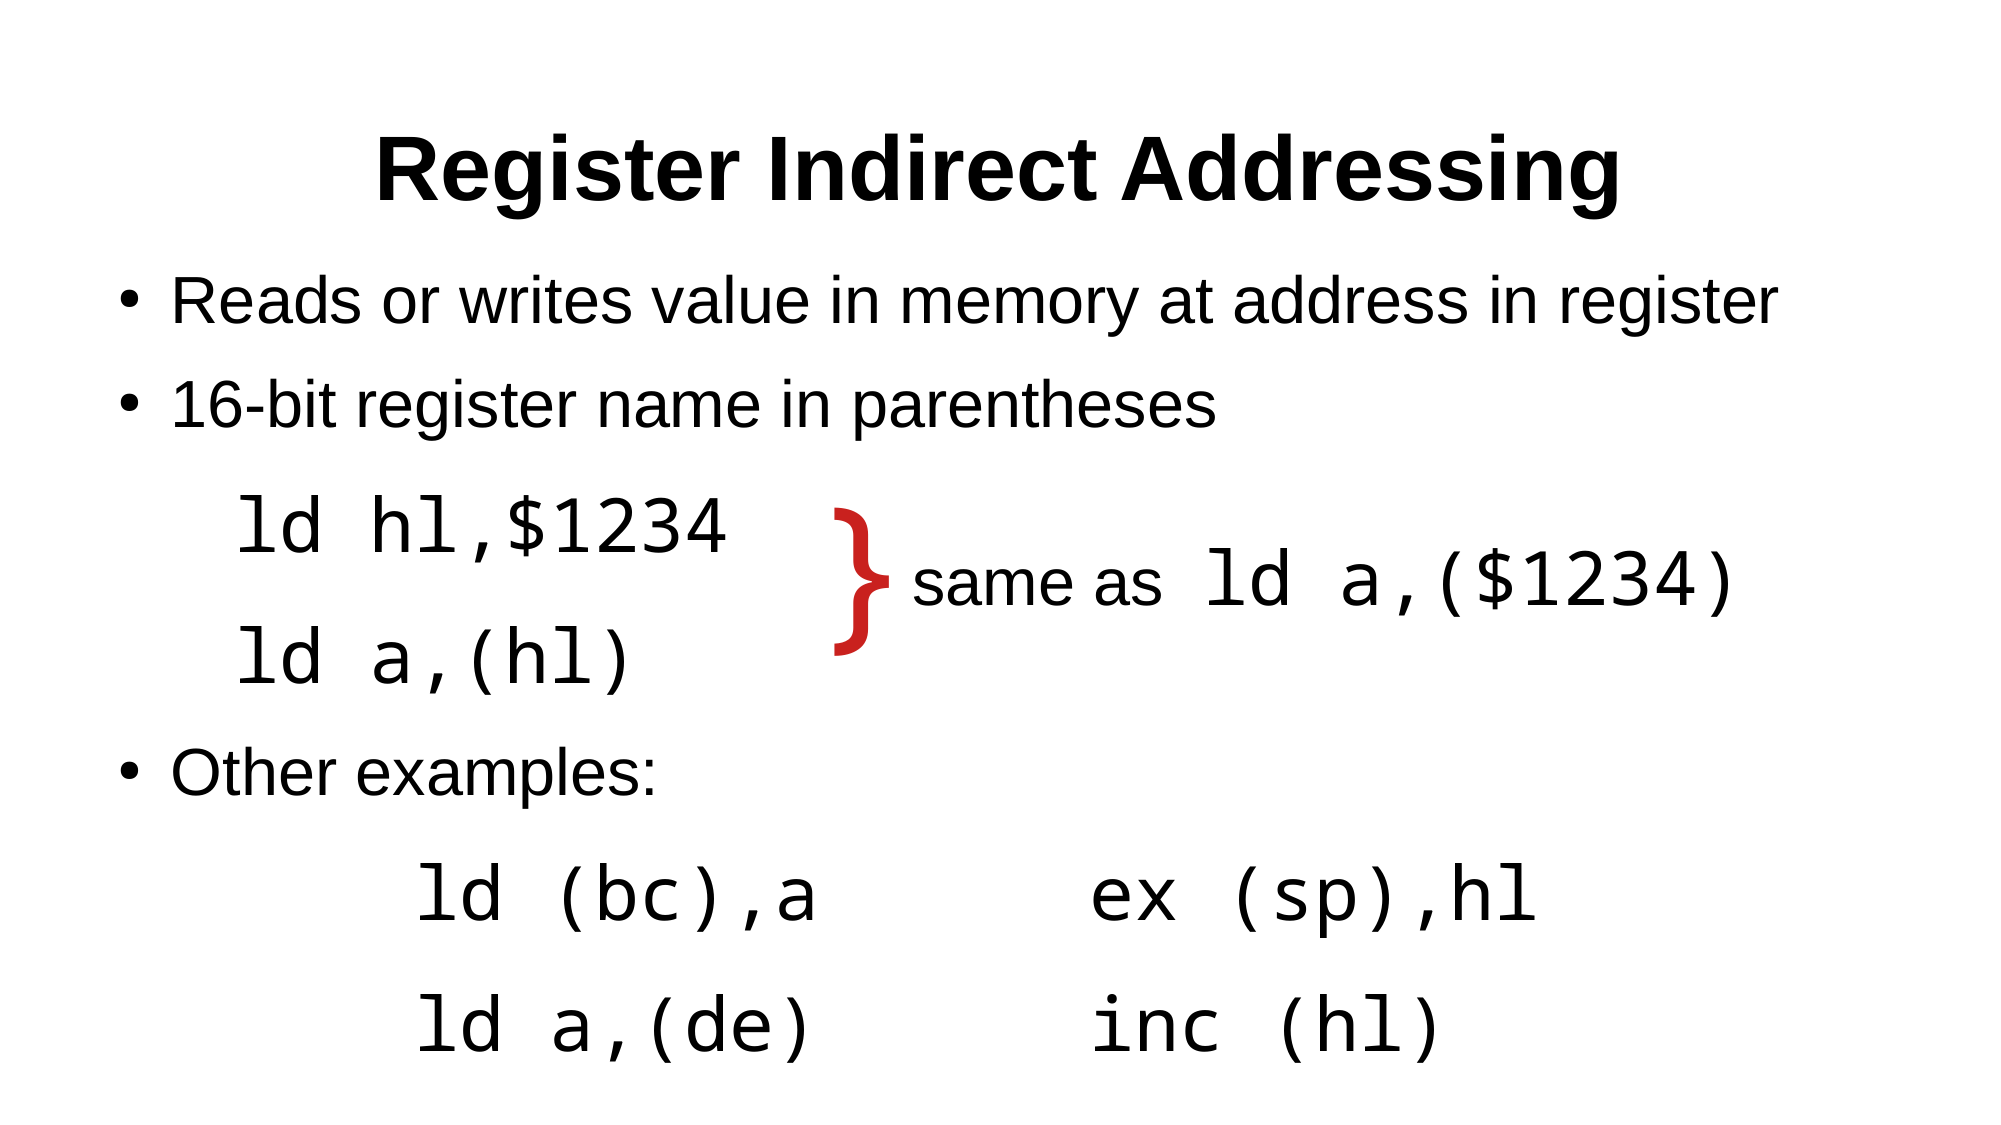

# Register Indirect Addressing
Reads or writes value in memory at address in register
16-bit register name in parentheses
 ld hl,$1234
 ld a,(hl)
Other examples:
 ld (bc),a ex (sp),hl
 ld a,(de) inc (hl)
} same as ld a,($1234)